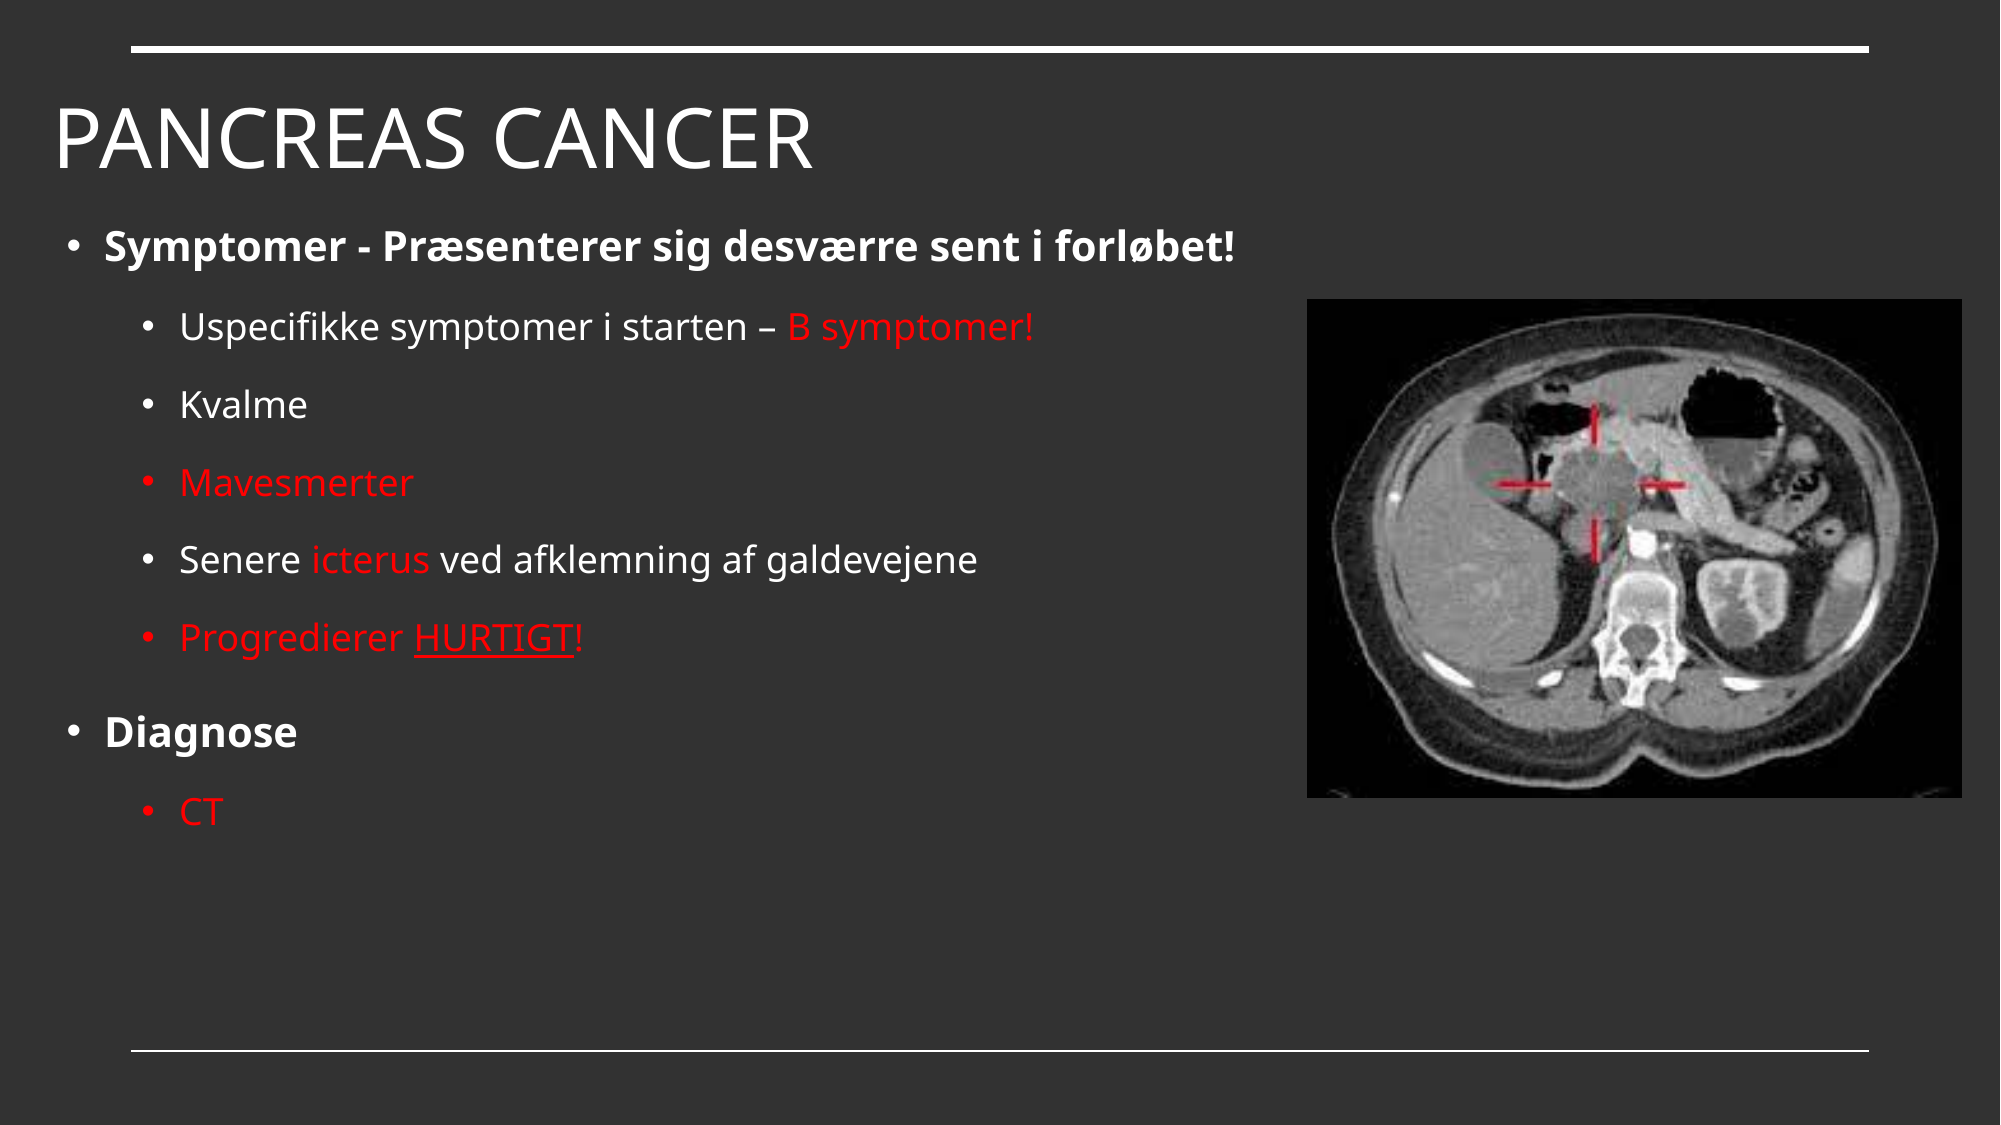

# Pancreas cancer
Symptomer - Præsenterer sig desværre sent i forløbet!
Uspecifikke symptomer i starten – B symptomer!
Kvalme
Mavesmerter
Senere icterus ved afklemning af galdevejene
Progredierer HURTIGT!
Diagnose
CT